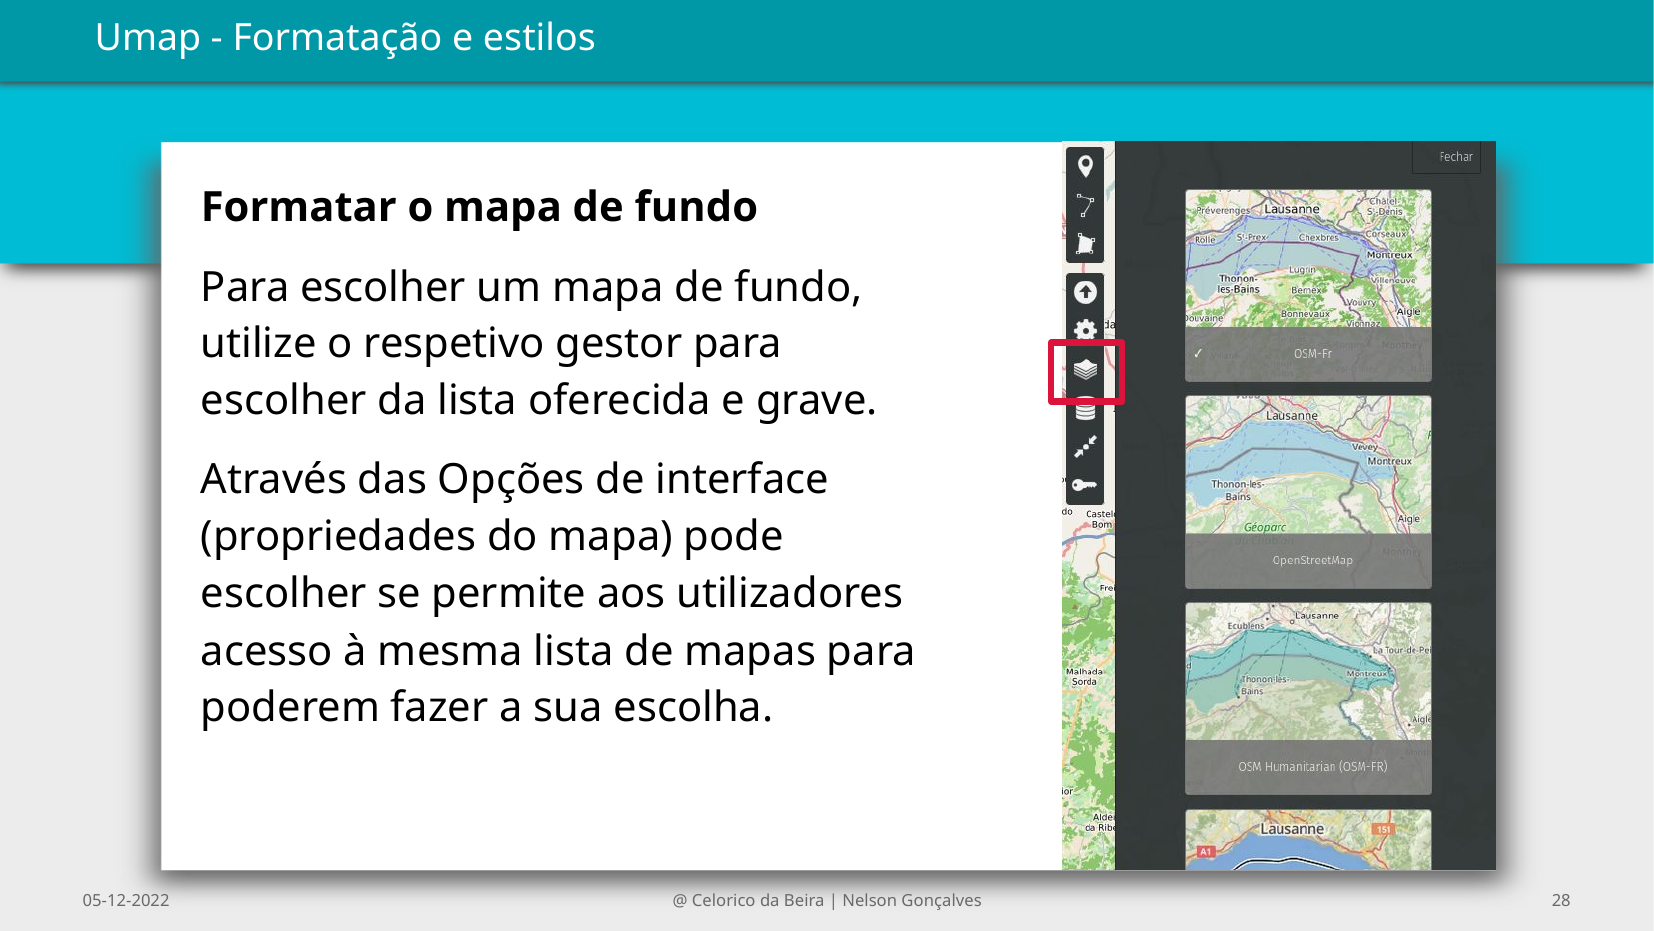

# Umap - Formatação e estilos
Formatar o mapa de fundo
Para escolher um mapa de fundo, utilize o respetivo gestor para escolher da lista oferecida e grave.
Através das Opções de interface (propriedades do mapa) pode escolher se permite aos utilizadores acesso à mesma lista de mapas para poderem fazer a sua escolha.
05-12-2022
@ Celorico da Beira | Nelson Gonçalves
28